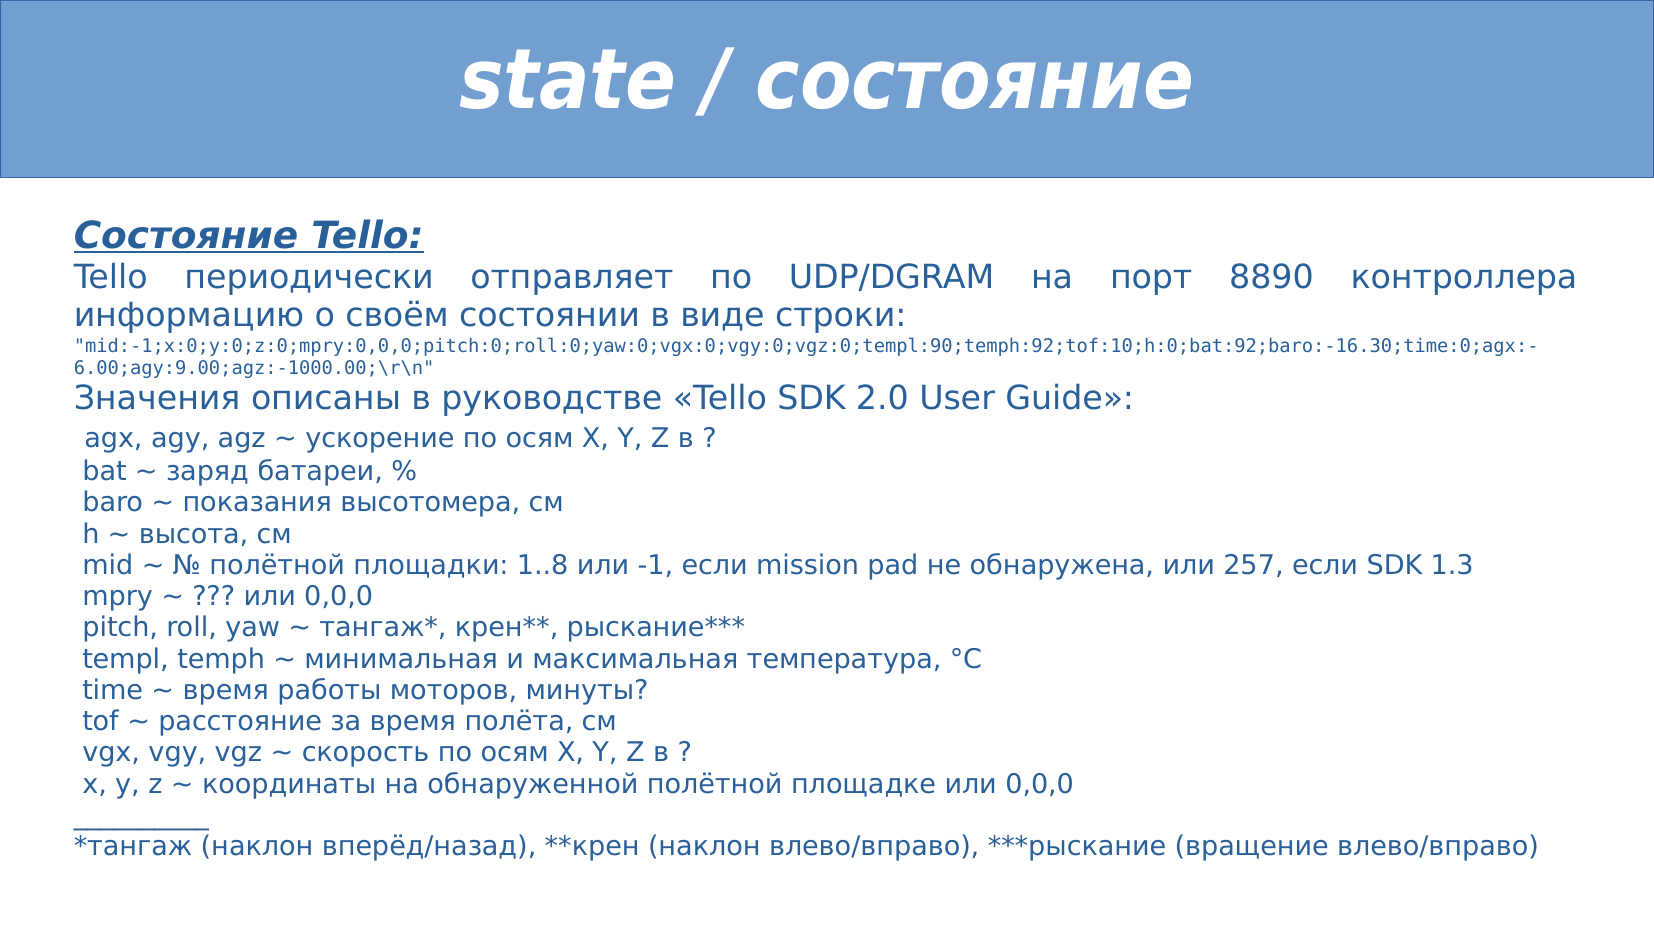

state / состояние
Состояние Tello:
Tello периодически отправляет по UDP/DGRAM на порт 8890 контроллера информацию о своём состоянии в виде строки:
"mid:-1;x:0;y:0;z:0;mpry:0,0,0;pitch:0;roll:0;yaw:0;vgx:0;vgy:0;vgz:0;templ:90;temph:92;tof:10;h:0;bat:92;baro:-16.30;time:0;agx:-6.00;agy:9.00;agz:-1000.00;\r\n"
Значения описаны в руководстве «Tello SDK 2.0 User Guide»:
 agx, agy, agz ~ ускорение по осям X, Y, Z в ?
 bat ~ заряд батареи, %
 baro ~ показания высотомера, см
 h ~ высота, см
 mid ~ № полётной площадки: 1..8 или -1, если mission pad не обнаружена, или 257, если SDK 1.3
 mpry ~ ??? или 0,0,0
 pitch, roll, yaw ~ тангаж*, крен**, рыскание***
 templ, temph ~ минимальная и максимальная температура, °C
 time ~ время работы моторов, минуты?
 tof ~ расстояние за время полёта, см
 vgx, vgy, vgz ~ скорость по осям X, Y, Z в ?
 x, y, z ~ координаты на обнаруженной полётной площадке или 0,0,0
__________
*тангаж (наклон вперёд/назад), **крен (наклон влево/вправо), ***рыскание (вращение влево/вправо)